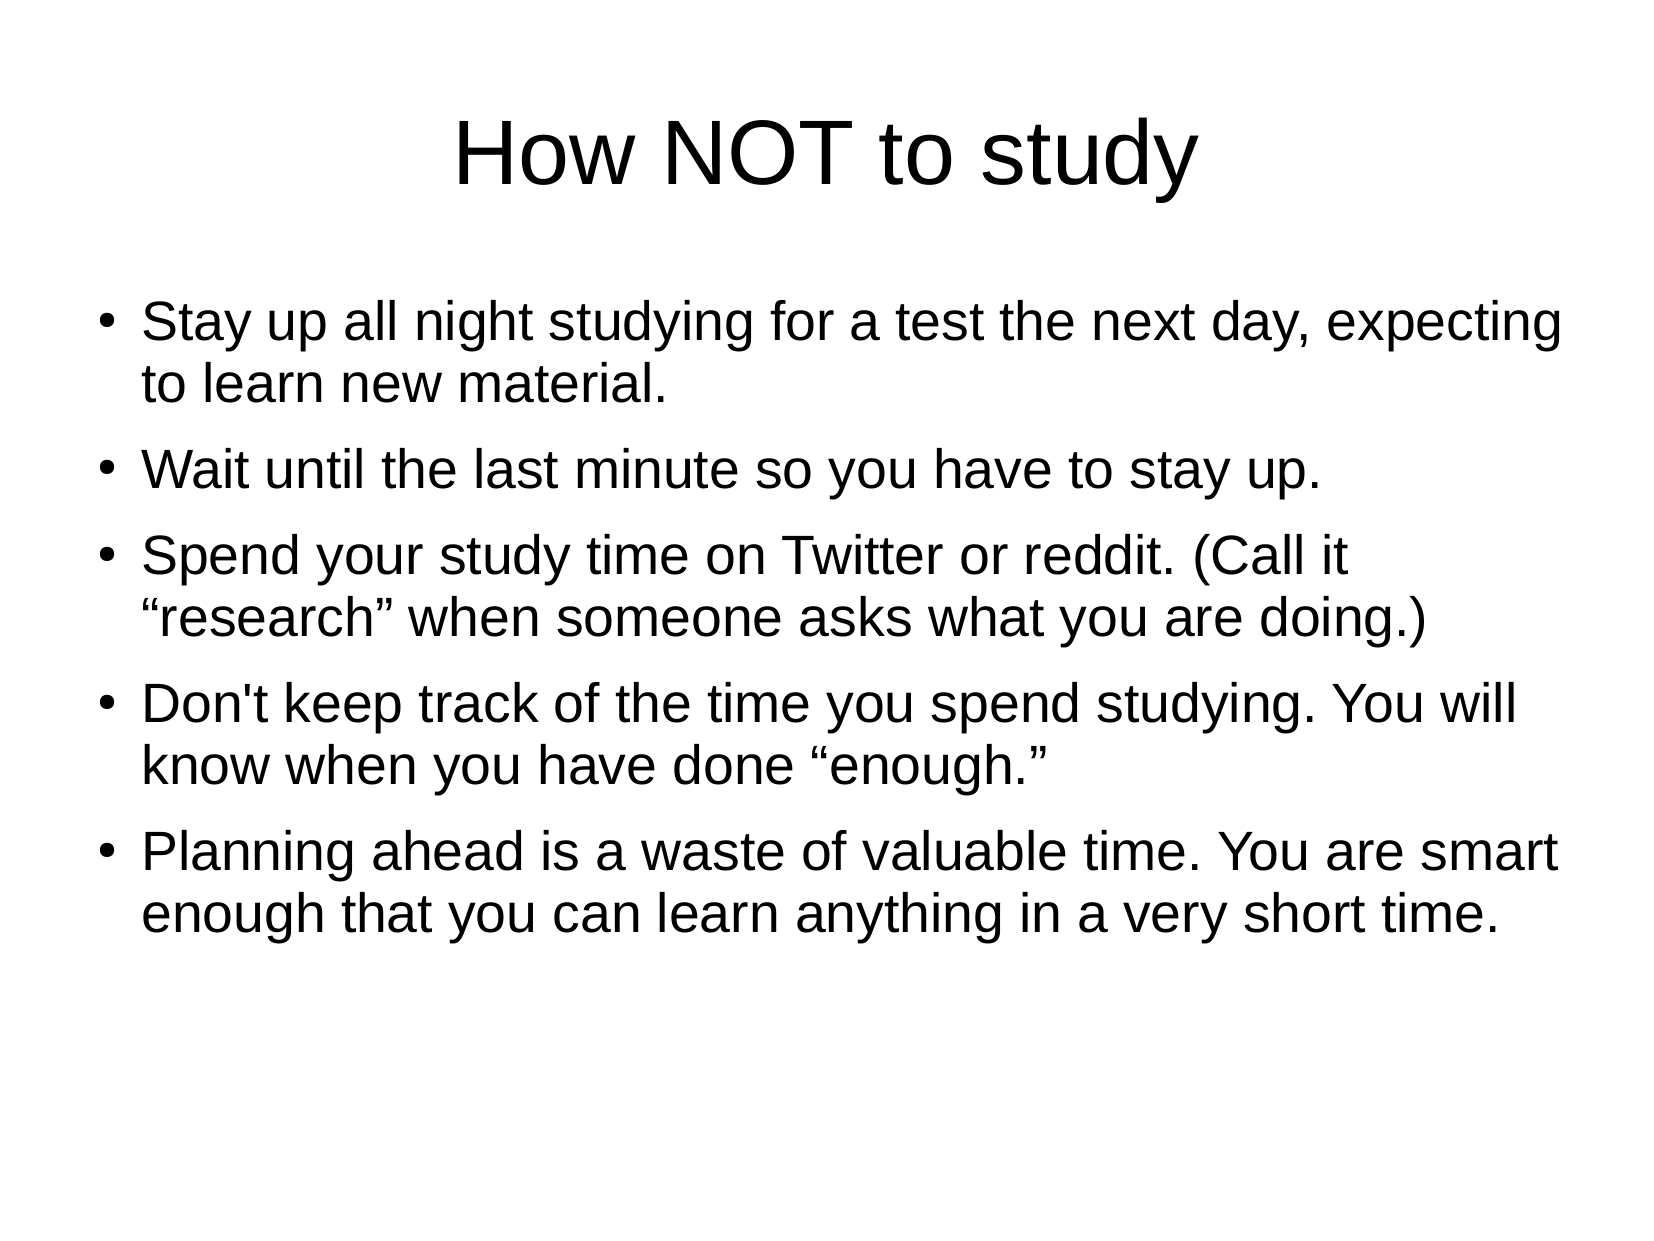

# How NOT to study
Stay up all night studying for a test the next day, expecting to learn new material.
Wait until the last minute so you have to stay up.
Spend your study time on Twitter or reddit. (Call it “research” when someone asks what you are doing.)
Don't keep track of the time you spend studying. You will know when you have done “enough.”
Planning ahead is a waste of valuable time. You are smart enough that you can learn anything in a very short time.